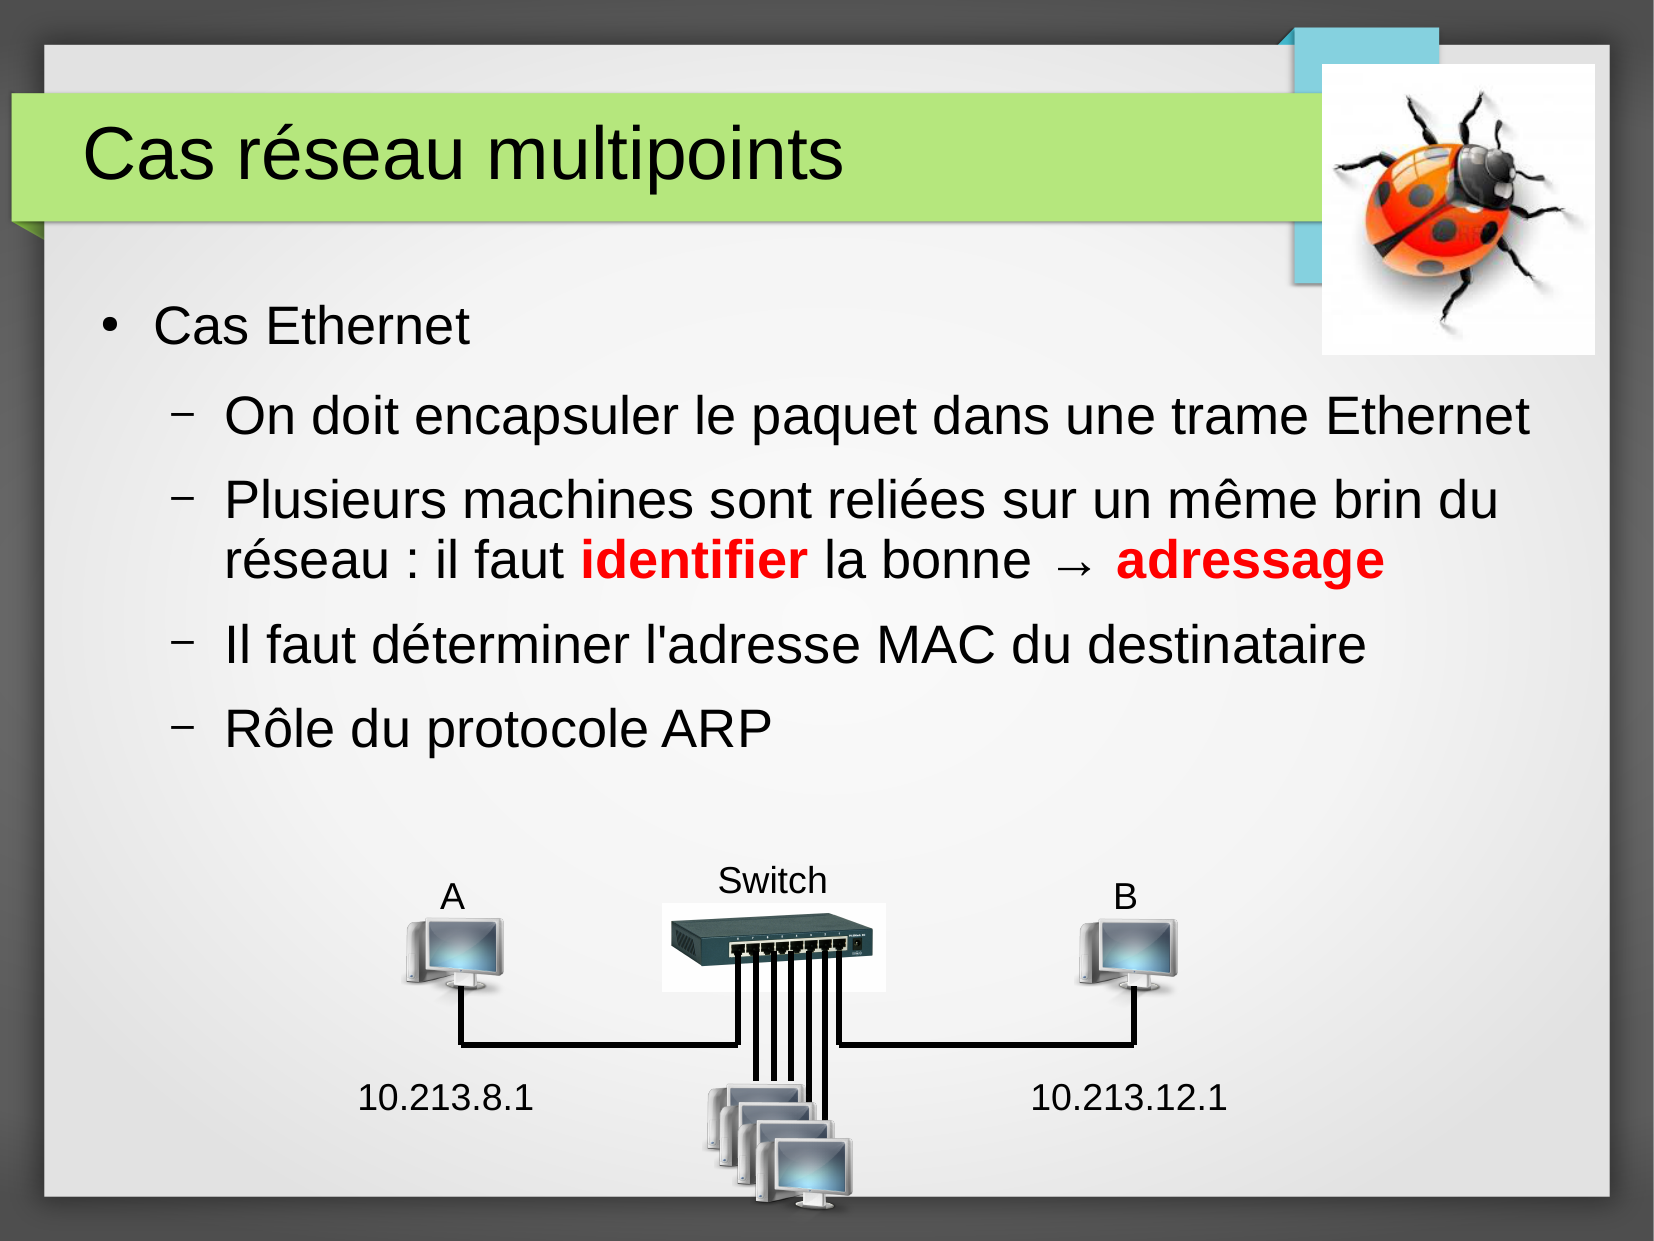

# Cas réseau multipoints
Cas Ethernet
On doit encapsuler le paquet dans une trame Ethernet
Plusieurs machines sont reliées sur un même brin du réseau : il faut identifier la bonne → adressage
Il faut déterminer l'adresse MAC du destinataire
Rôle du protocole ARP
Switch
A
B
10.213.8.1
10.213.12.1